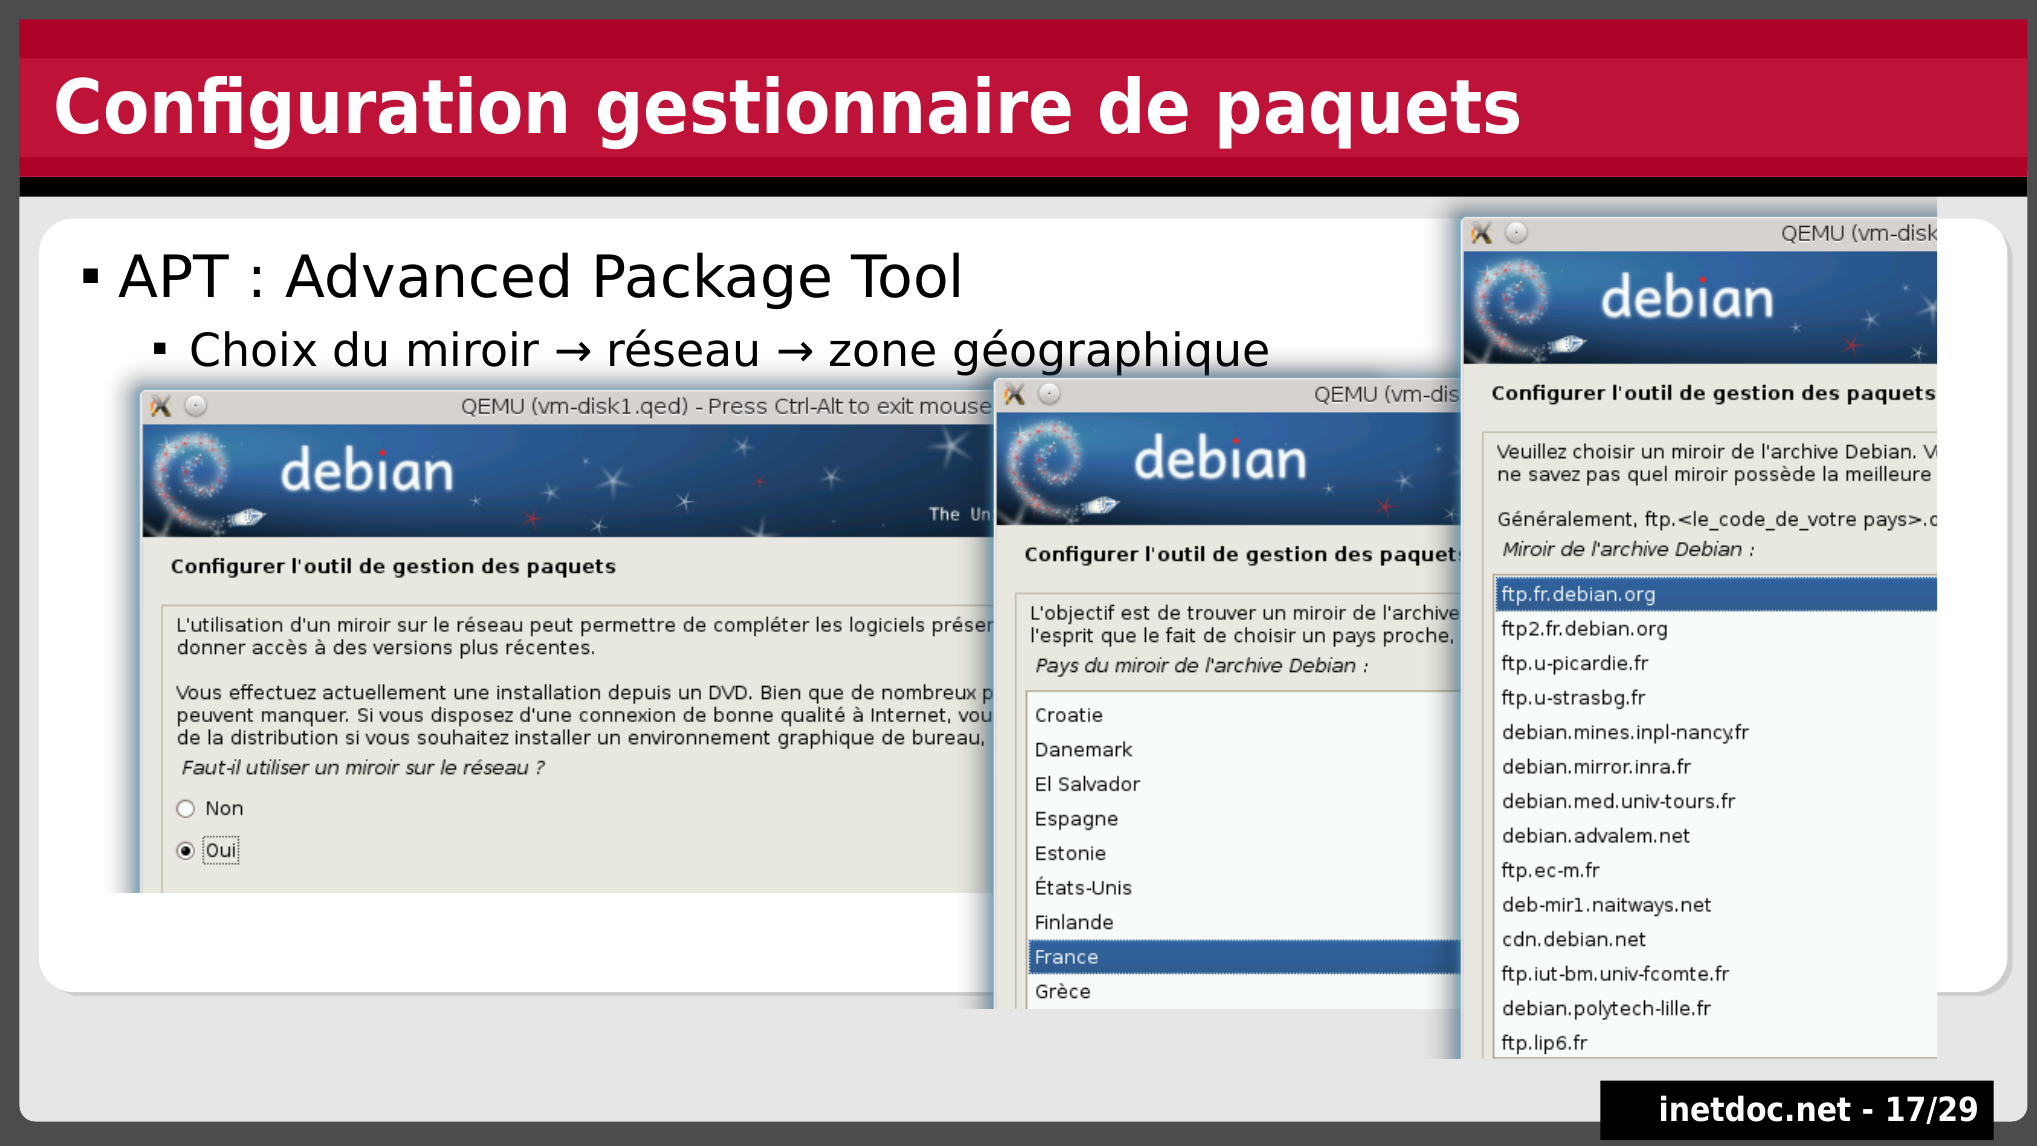

Configuration gestionnaire de paquets
APT : Advanced Package Tool
Choix du miroir → réseau → zone géographique
inetdoc.net - /29